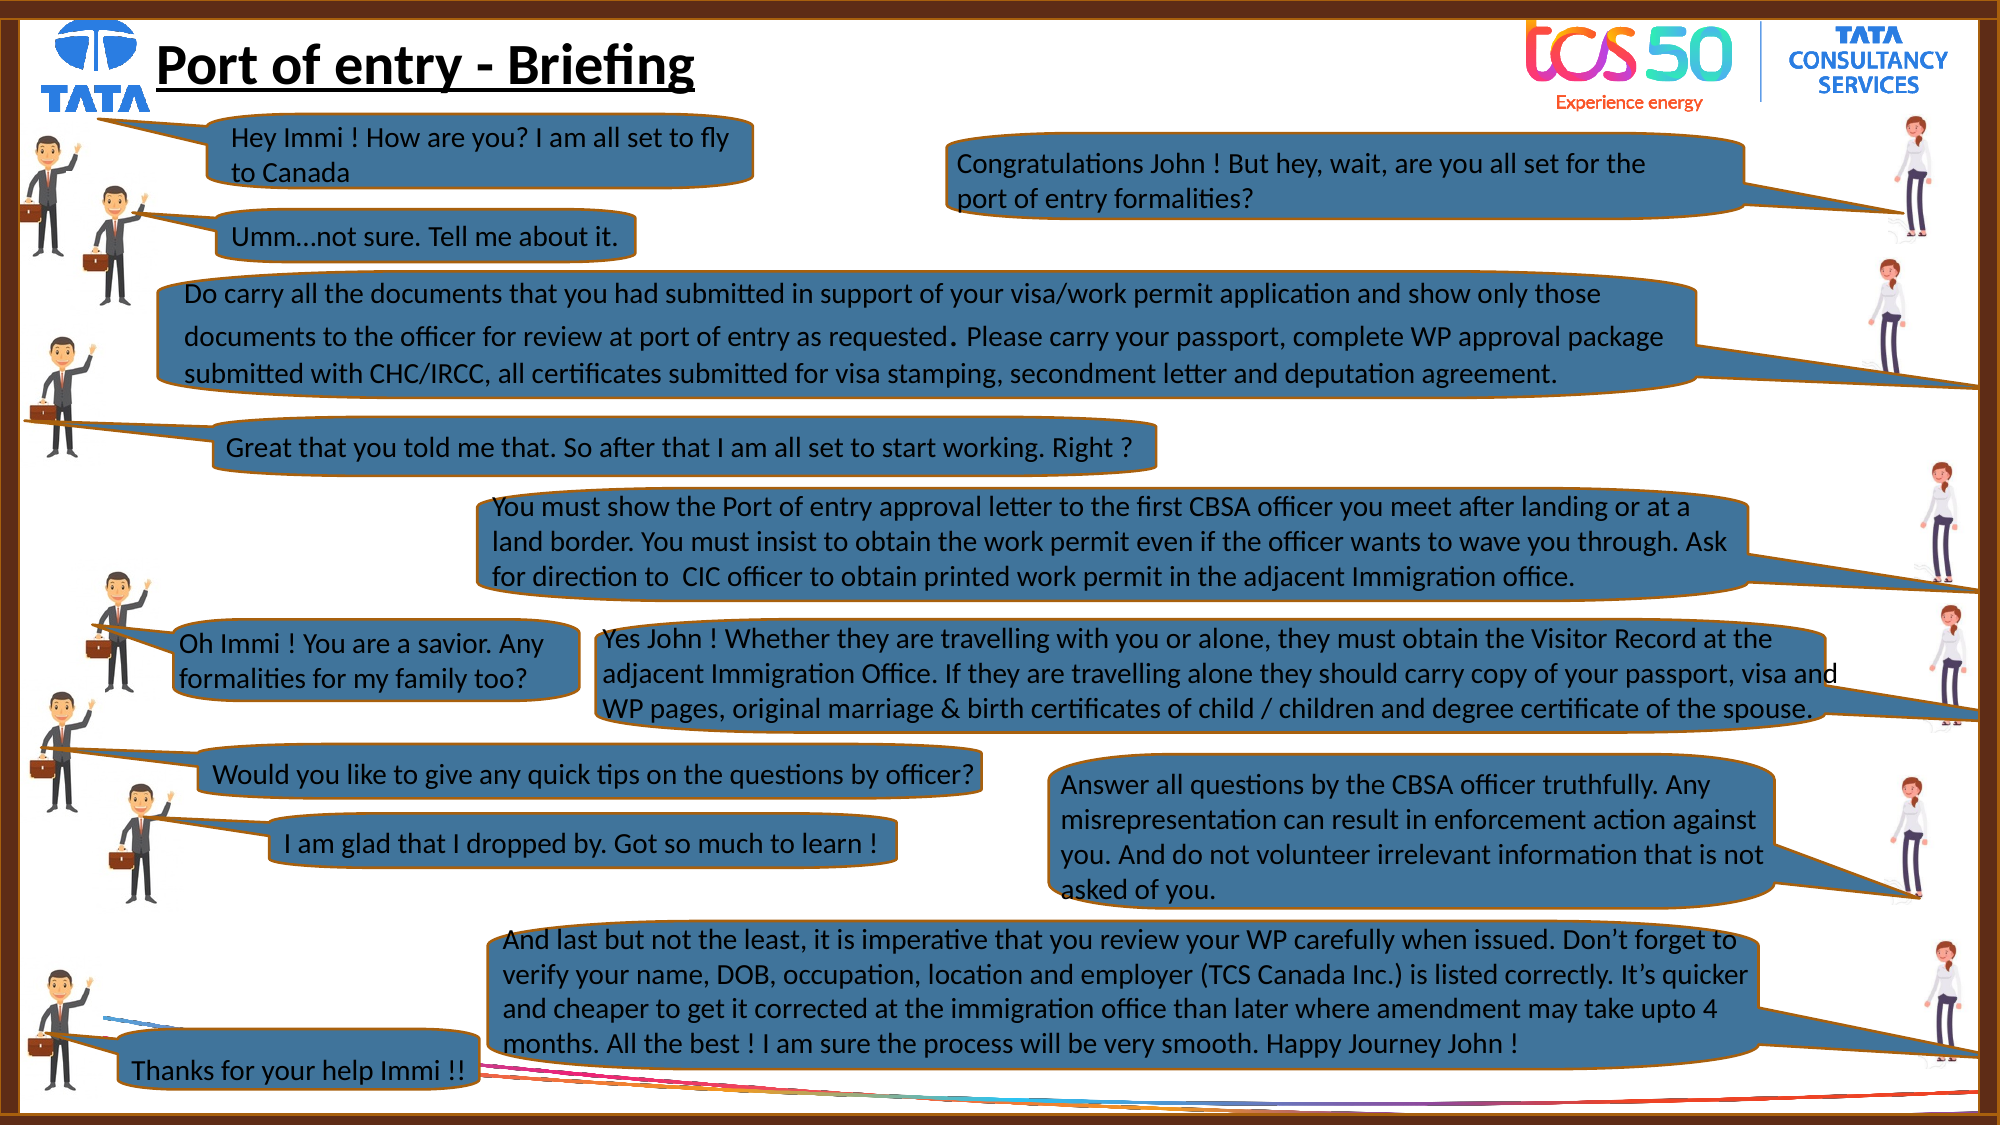

Port of entry - Briefing
Hey Immi ! How are you? I am all set to fly to Canada
Congratulations John ! But hey, wait, are you all set for the port of entry formalities?
Umm…not sure. Tell me about it.
Do carry all the documents that you had submitted in support of your visa/work permit application and show only those documents to the officer for review at port of entry as requested. Please carry your passport, complete WP approval package submitted with CHC/IRCC, all certificates submitted for visa stamping, secondment letter and deputation agreement.
Great that you told me that. So after that I am all set to start working. Right ?
You must show the Port of entry approval letter to the first CBSA officer you meet after landing or at a land border. You must insist to obtain the work permit even if the officer wants to wave you through. Ask for direction to CIC officer to obtain printed work permit in the adjacent Immigration office.
Yes John ! Whether they are travelling with you or alone, they must obtain the Visitor Record at the adjacent Immigration Office. If they are travelling alone they should carry copy of your passport, visa and WP pages, original marriage & birth certificates of child / children and degree certificate of the spouse.
Oh Immi ! You are a savior. Any formalities for my family too?
Would you like to give any quick tips on the questions by officer?
Answer all questions by the CBSA officer truthfully. Any misrepresentation can result in enforcement action against you. And do not volunteer irrelevant information that is not asked of you.
I am glad that I dropped by. Got so much to learn !
And last but not the least, it is imperative that you review your WP carefully when issued. Don’t forget to verify your name, DOB, occupation, location and employer (TCS Canada Inc.) is listed correctly. It’s quicker and cheaper to get it corrected at the immigration office than later where amendment may take upto 4 months. All the best ! I am sure the process will be very smooth. Happy Journey John !
Thanks for your help Immi !!